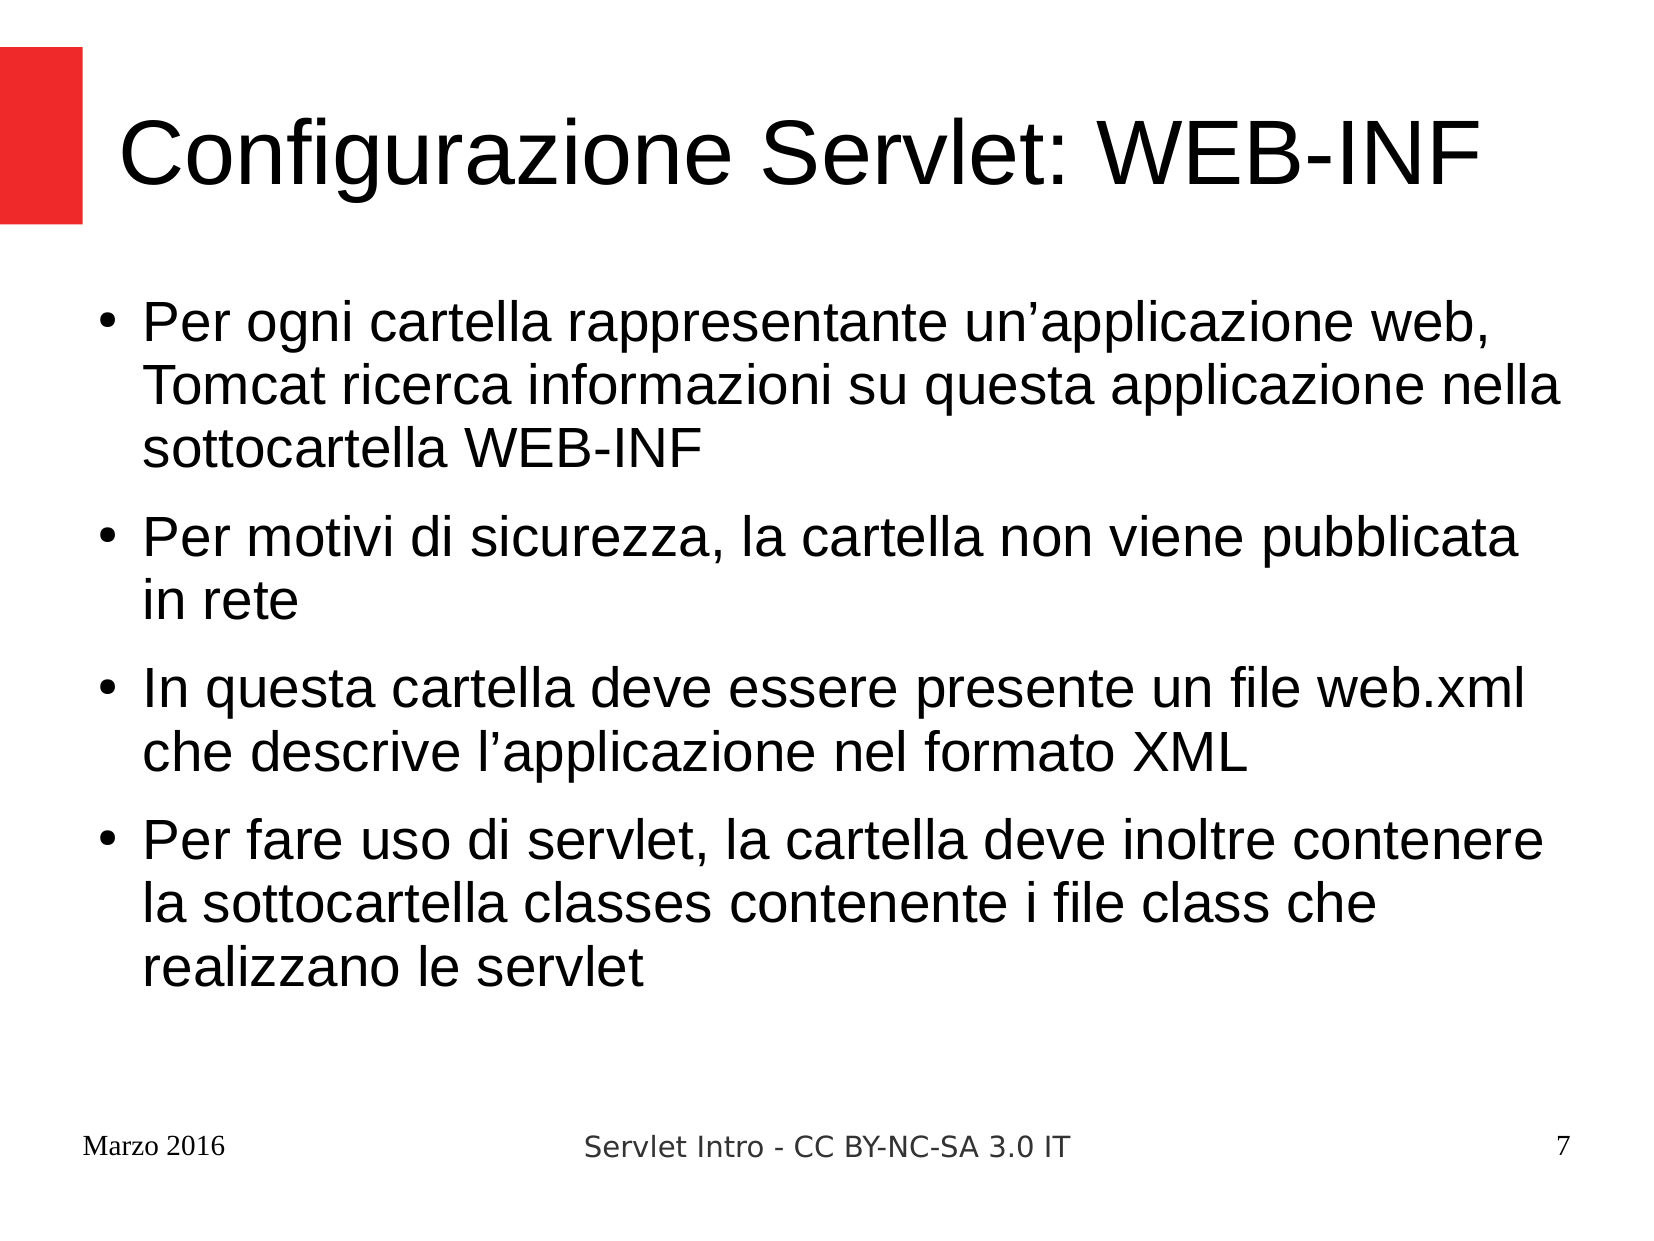

# Configurazione Servlet: WEB-INF
Per ogni cartella rappresentante un’applicazione web, Tomcat ricerca informazioni su questa applicazione nella sottocartella WEB-INF
Per motivi di sicurezza, la cartella non viene pubblicata in rete
In questa cartella deve essere presente un file web.xml che descrive l’applicazione nel formato XML
Per fare uso di servlet, la cartella deve inoltre contenere la sottocartella classes contenente i file class che realizzano le servlet
Your Date Here
Your Footer Here
7